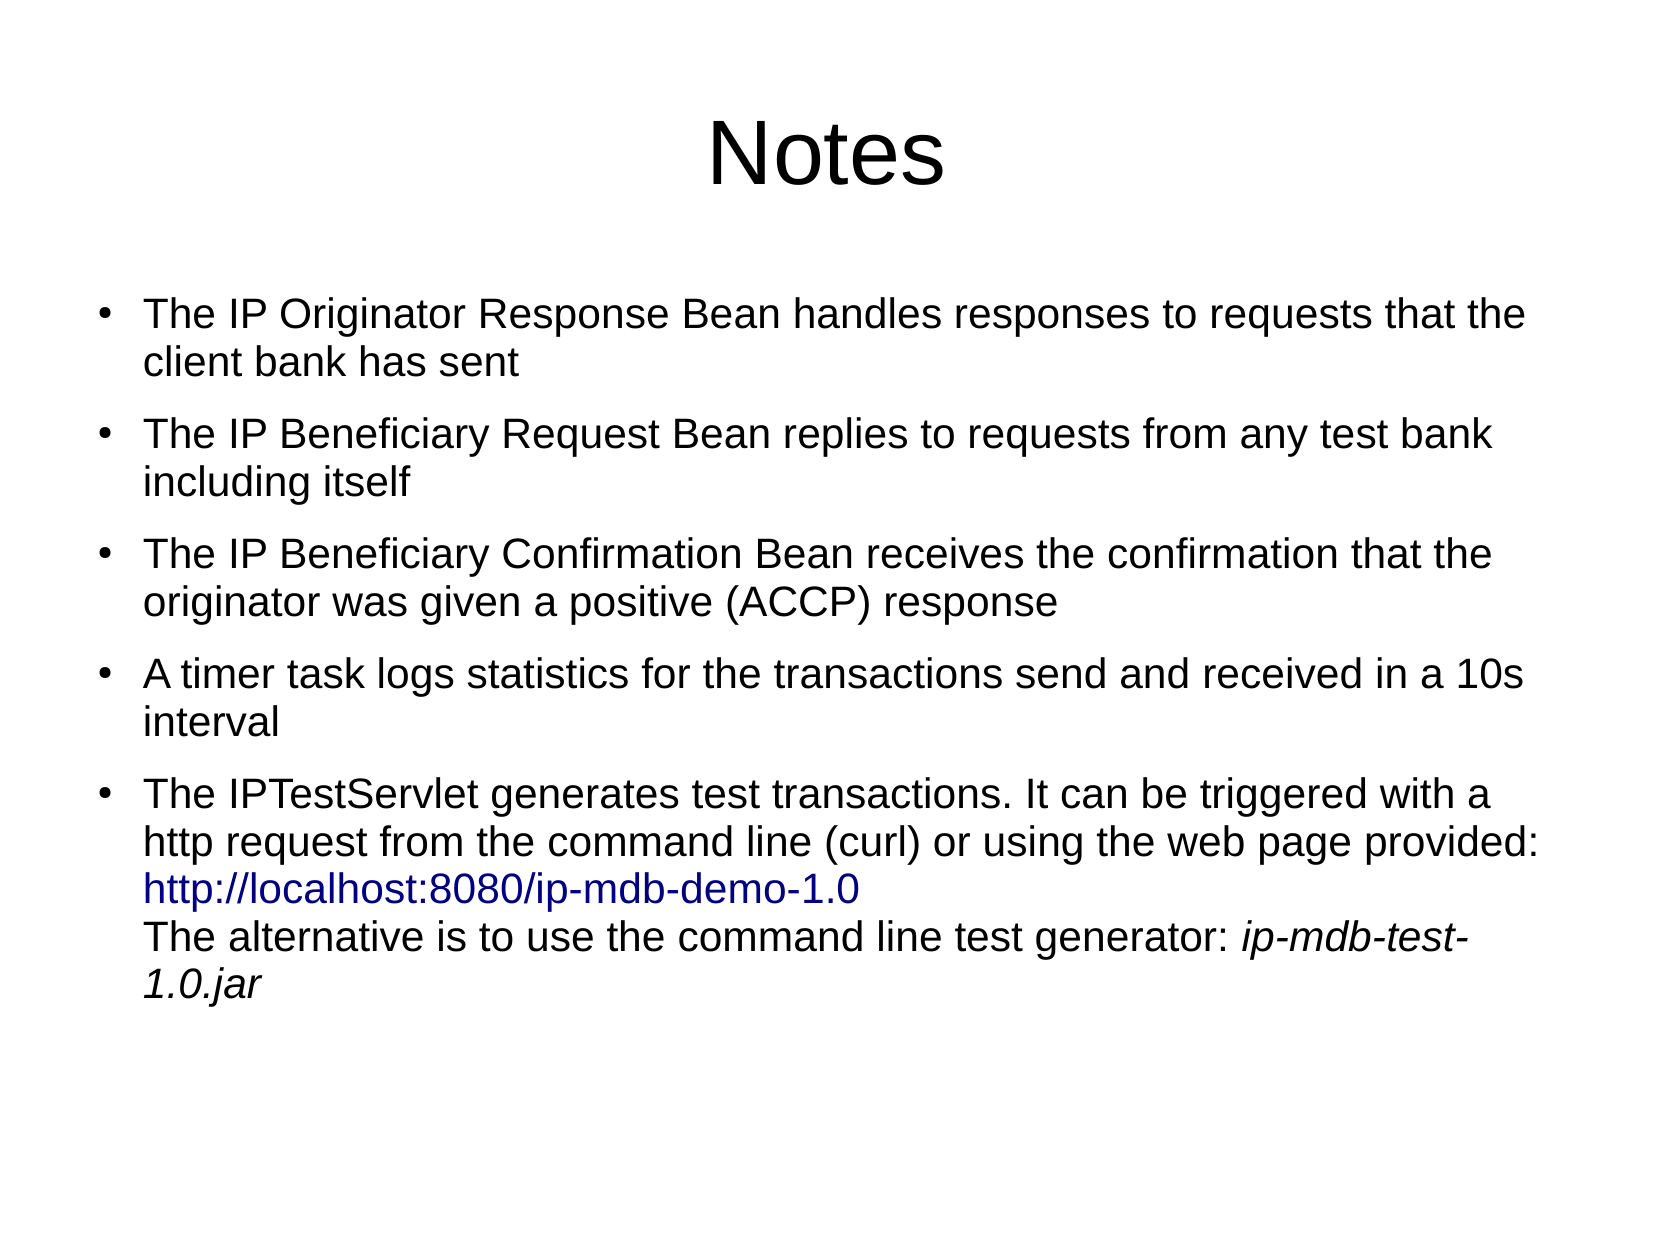

# Notes
The IP Originator Response Bean handles responses to requests that the client bank has sent
The IP Beneficiary Request Bean replies to requests from any test bank including itself
The IP Beneficiary Confirmation Bean receives the confirmation that the originator was given a positive (ACCP) response
A timer task logs statistics for the transactions send and received in a 10s interval
The IPTestServlet generates test transactions. It can be triggered with a http request from the command line (curl) or using the web page provided: http://localhost:8080/ip-mdb-demo-1.0
The alternative is to use the command line test generator: ip-mdb-test-1.0.jar